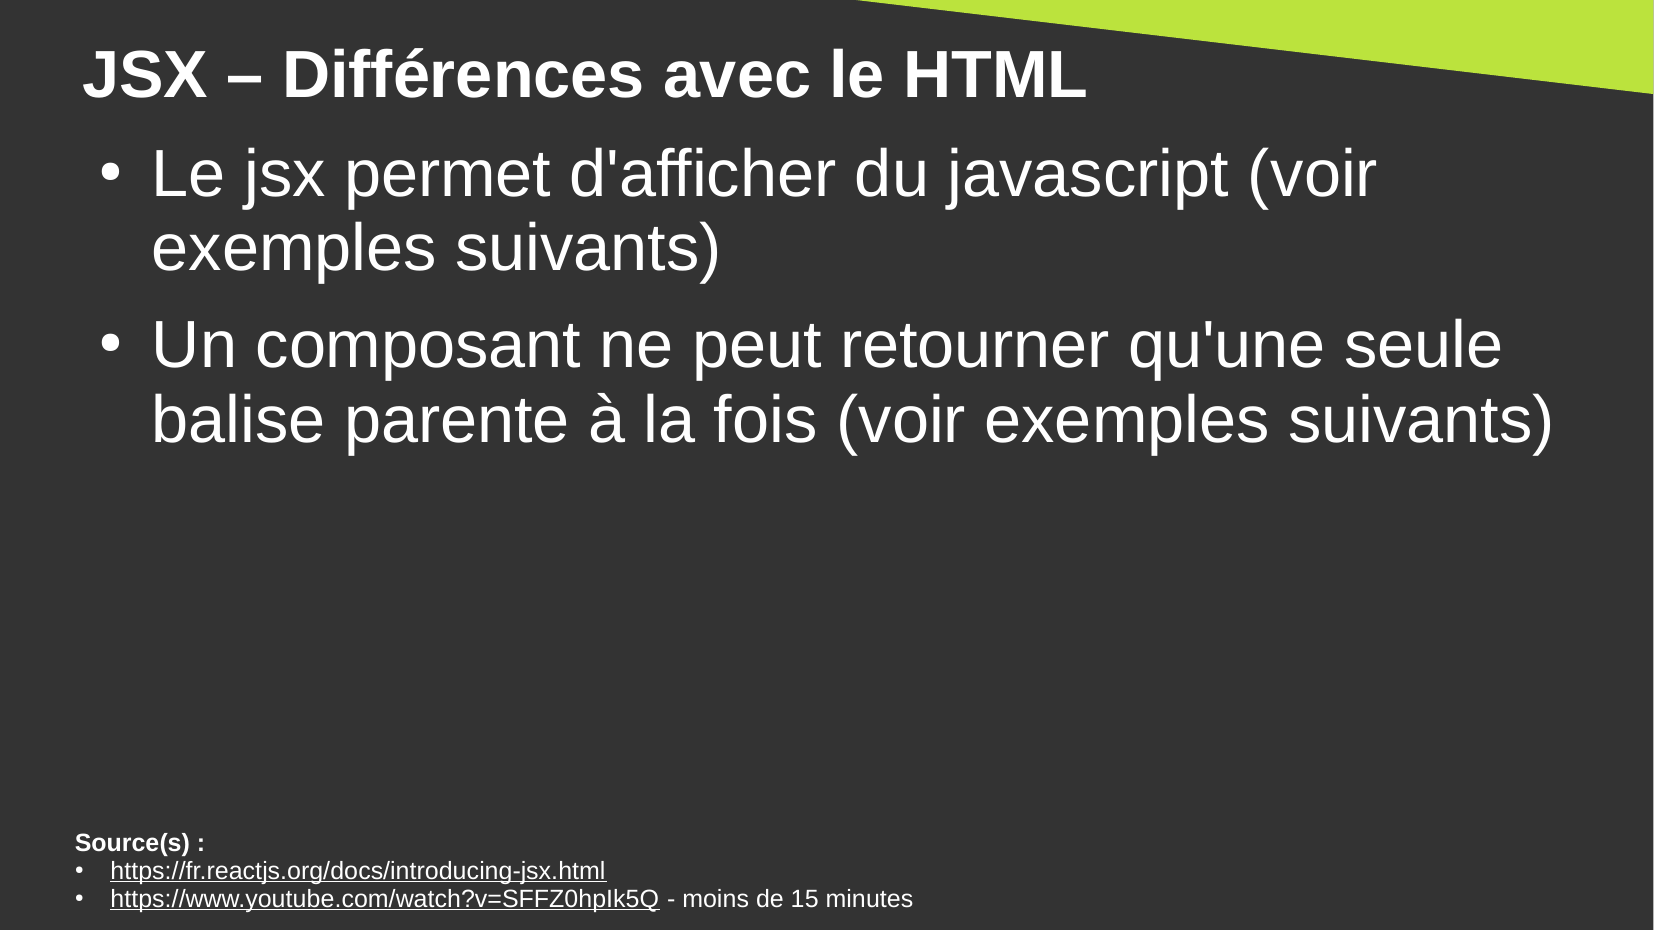

# JSX – Différences avec le HTML
Le jsx permet d'afficher du javascript (voir exemples suivants)
Un composant ne peut retourner qu'une seule balise parente à la fois (voir exemples suivants)
Source(s) :
https://fr.reactjs.org/docs/introducing-jsx.html
https://www.youtube.com/watch?v=SFFZ0hpIk5Q - moins de 15 minutes